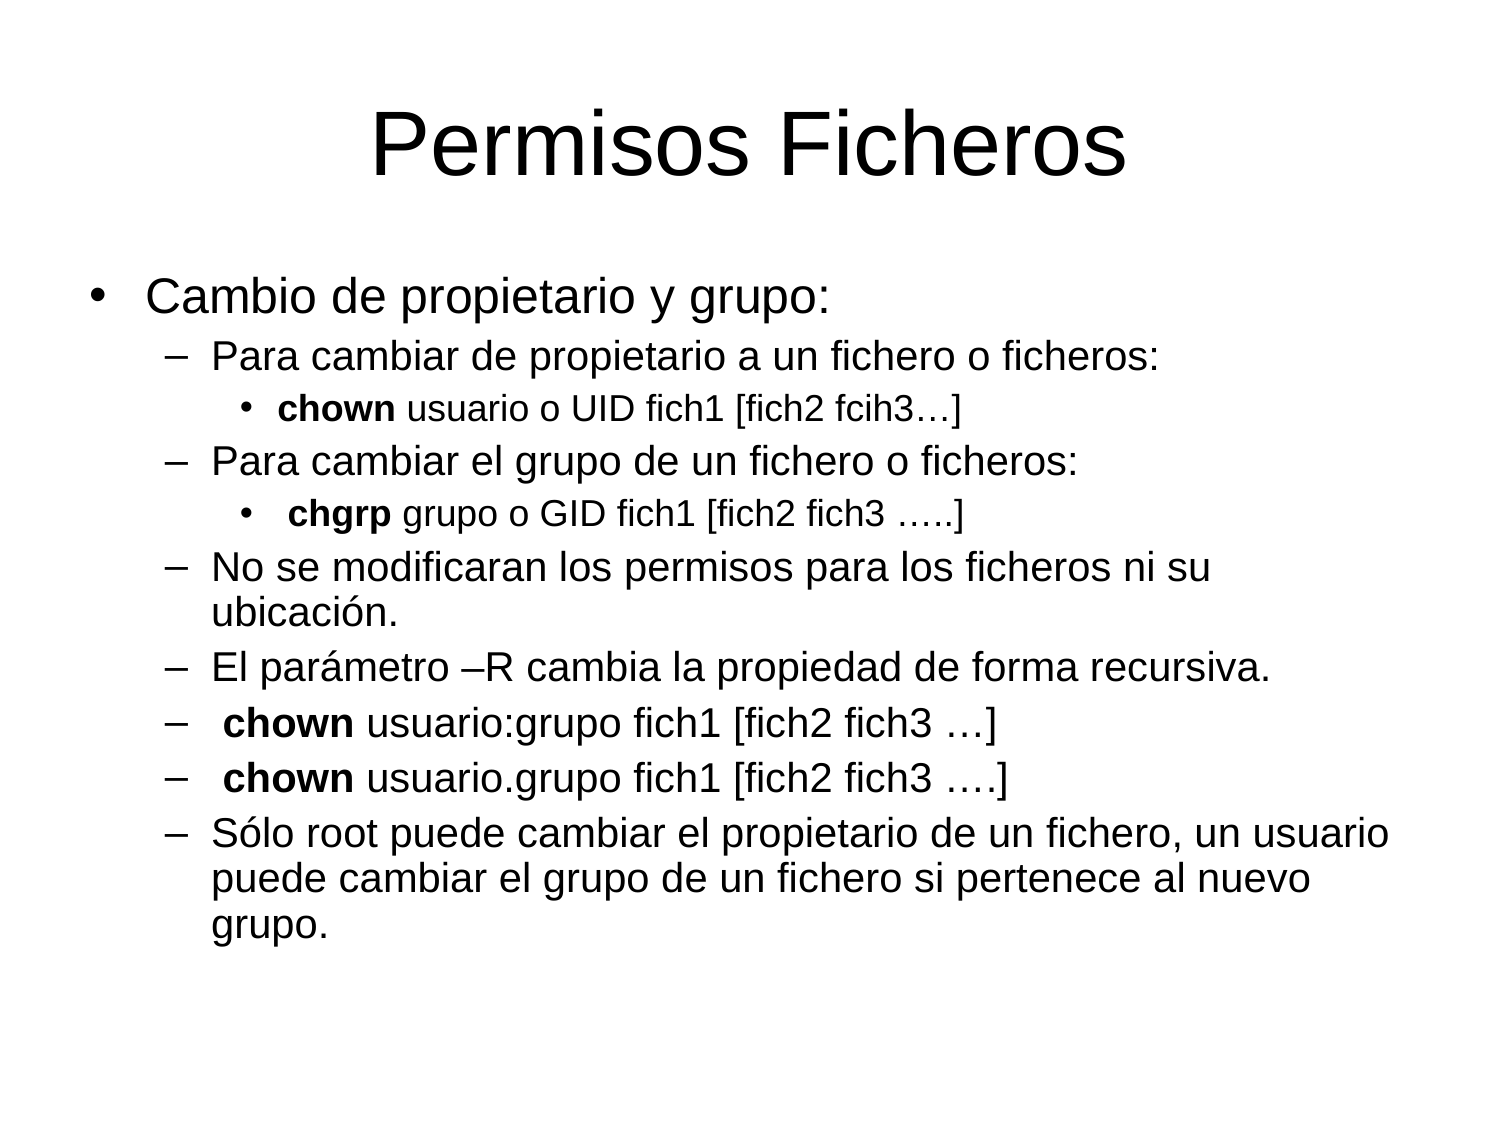

# Permisos Ficheros
Cambio de propietario y grupo:
Para cambiar de propietario a un fichero o ficheros:
chown usuario o UID fich1 [fich2 fcih3…]
Para cambiar el grupo de un fichero o ficheros:
 chgrp grupo o GID fich1 [fich2 fich3 …..]
No se modificaran los permisos para los ficheros ni su ubicación.
El parámetro –R cambia la propiedad de forma recursiva.
 chown usuario:grupo fich1 [fich2 fich3 …]
 chown usuario.grupo fich1 [fich2 fich3 ….]
Sólo root puede cambiar el propietario de un fichero, un usuario puede cambiar el grupo de un fichero si pertenece al nuevo grupo.